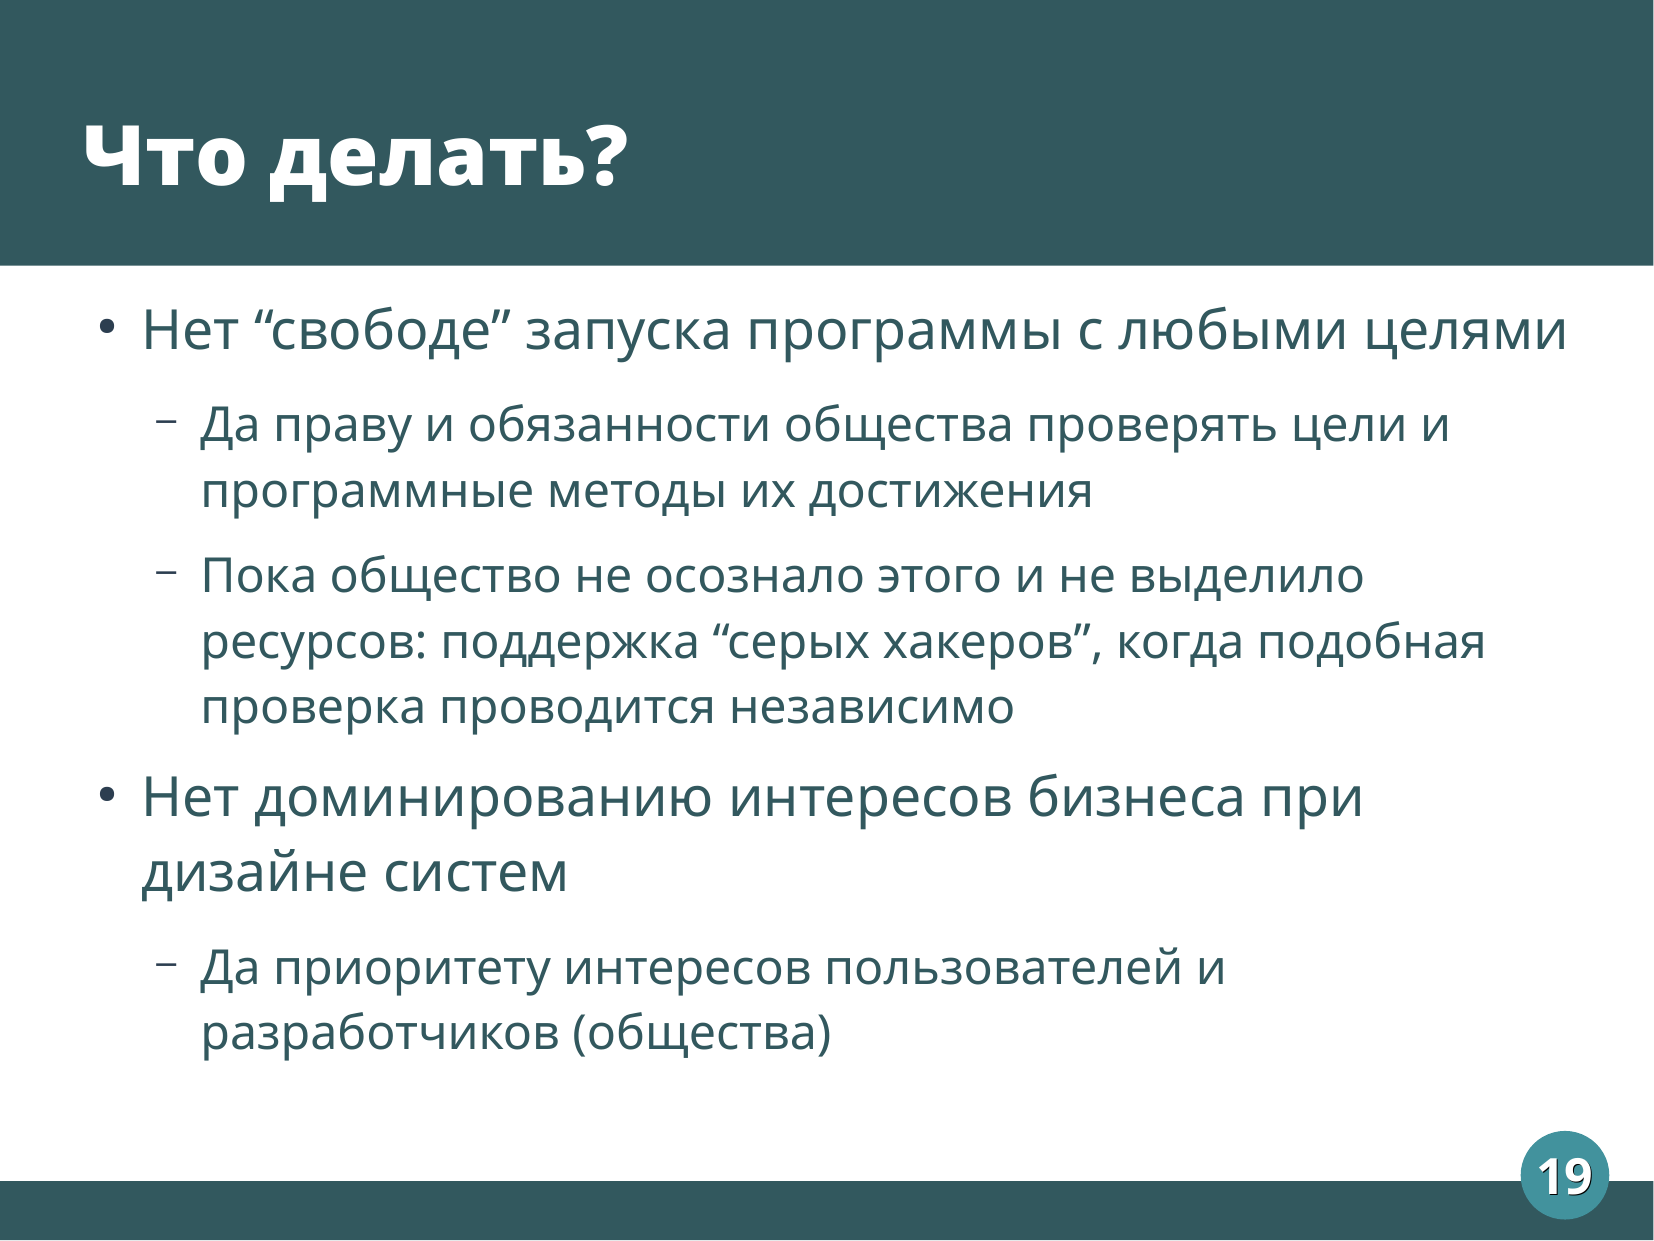

# Что делать?
Нет “свободе” запуска программы с любыми целями
Да праву и обязанности общества проверять цели и программные методы их достижения
Пока общество не осознало этого и не выделило ресурсов: поддержка “серых хакеров”, когда подобная проверка проводится независимо
Нет доминированию интересов бизнеса при дизайне систем
Да приоритету интересов пользователей и разработчиков (общества)
19